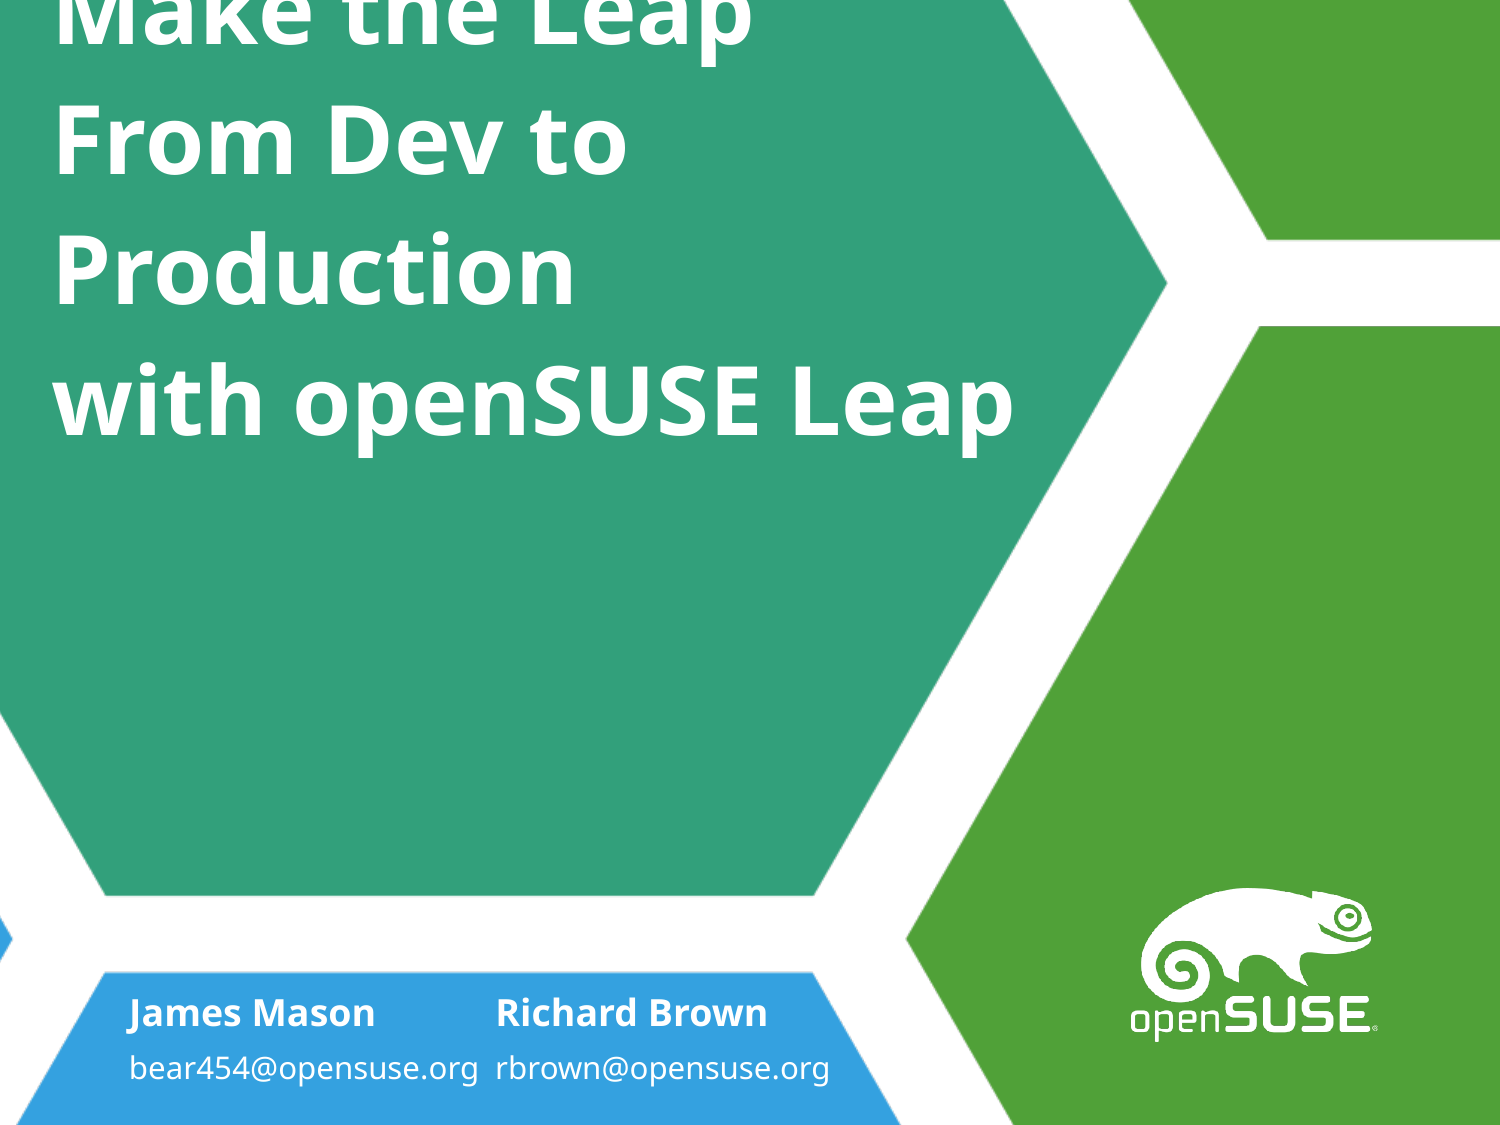

# Make the Leap From Dev to Production with openSUSE Leap
James Mason
bear454@opensuse.org
Richard Brown
rbrown@opensuse.org